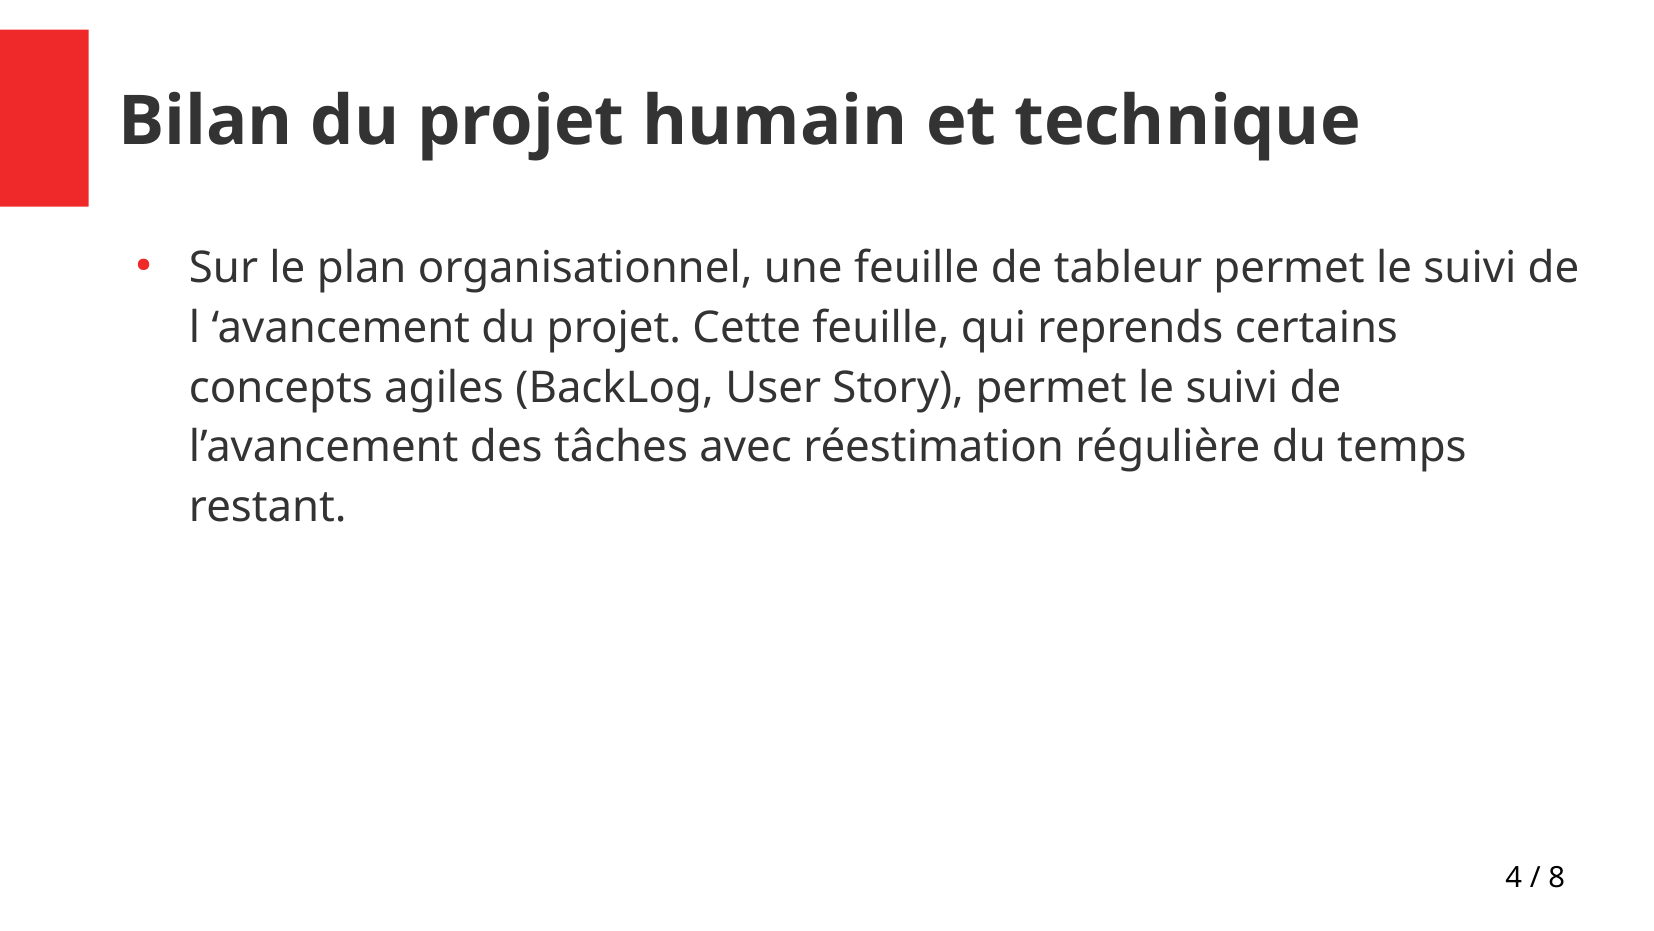

# Bilan du projet humain et technique
Sur le plan organisationnel, une feuille de tableur permet le suivi de l ‘avancement du projet. Cette feuille, qui reprends certains concepts agiles (BackLog, User Story), permet le suivi de l’avancement des tâches avec réestimation régulière du temps restant.
4